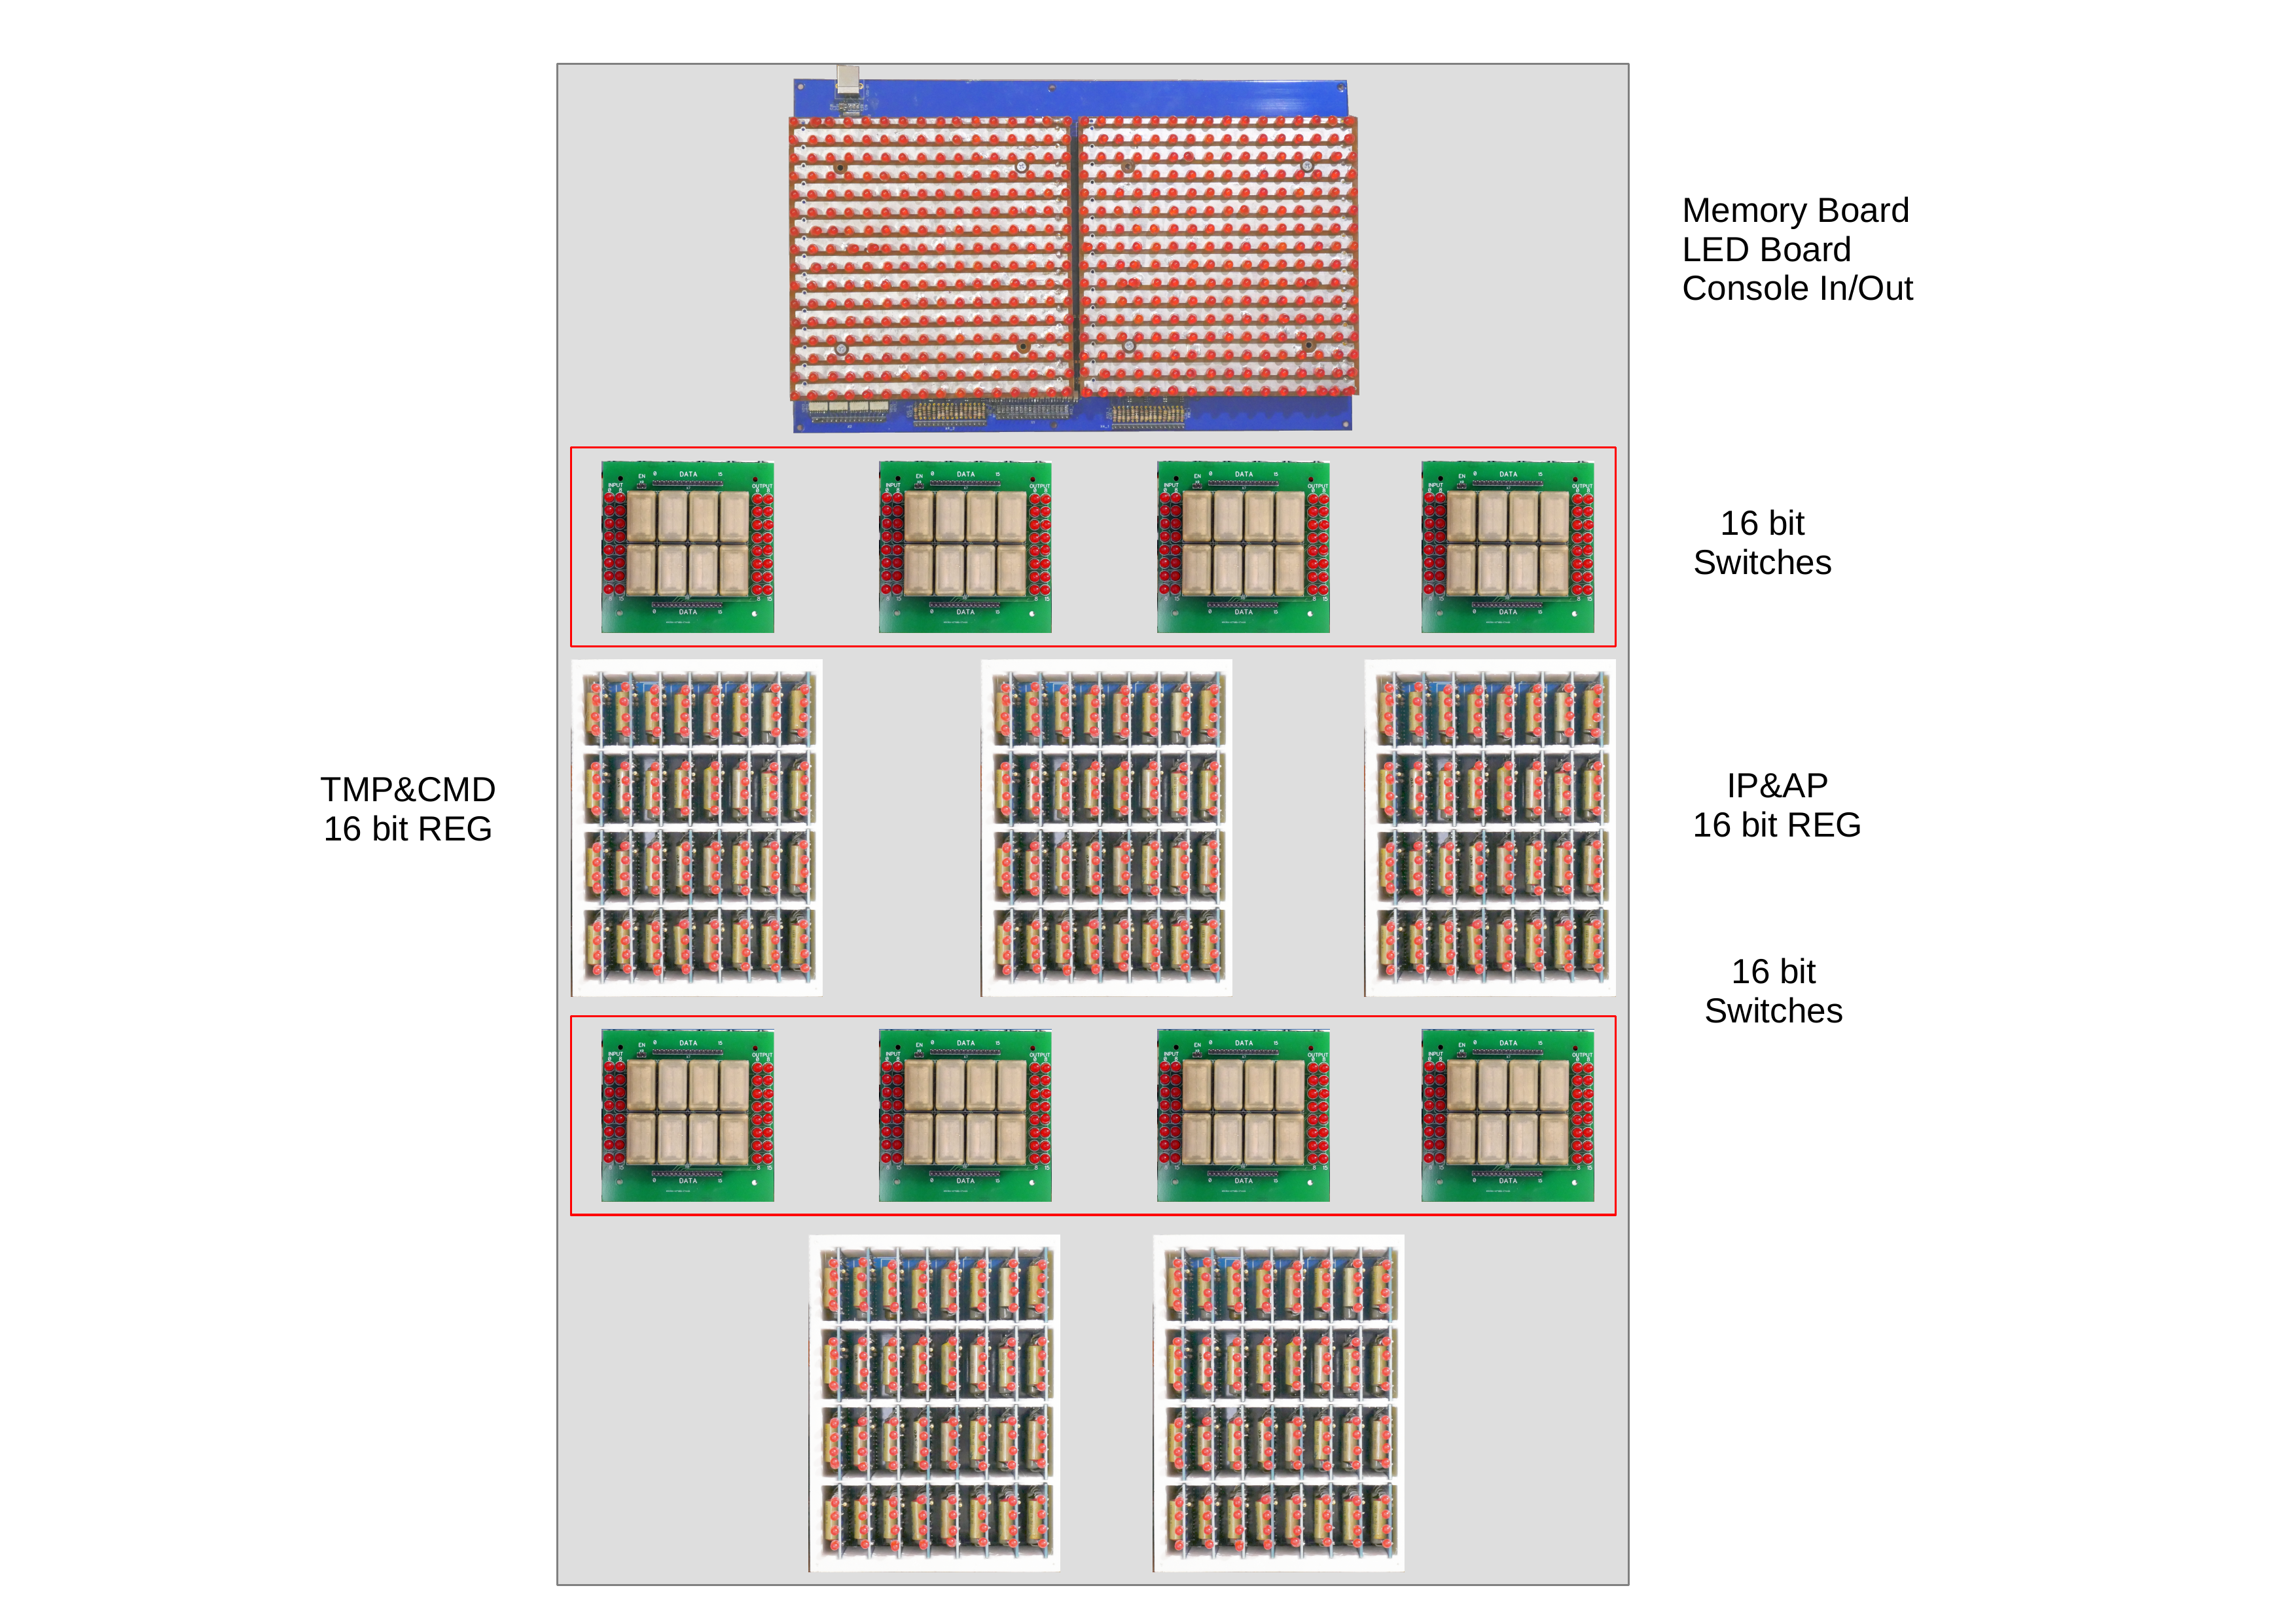

Memory Board
LED Board
Console In/Out
SW
SW
SW
SW
16 bit
Switches
IP&AP
16 bit REG
TMP&CMD
16 bit REG
16 bit
Switches
SW
SW
SW
SW